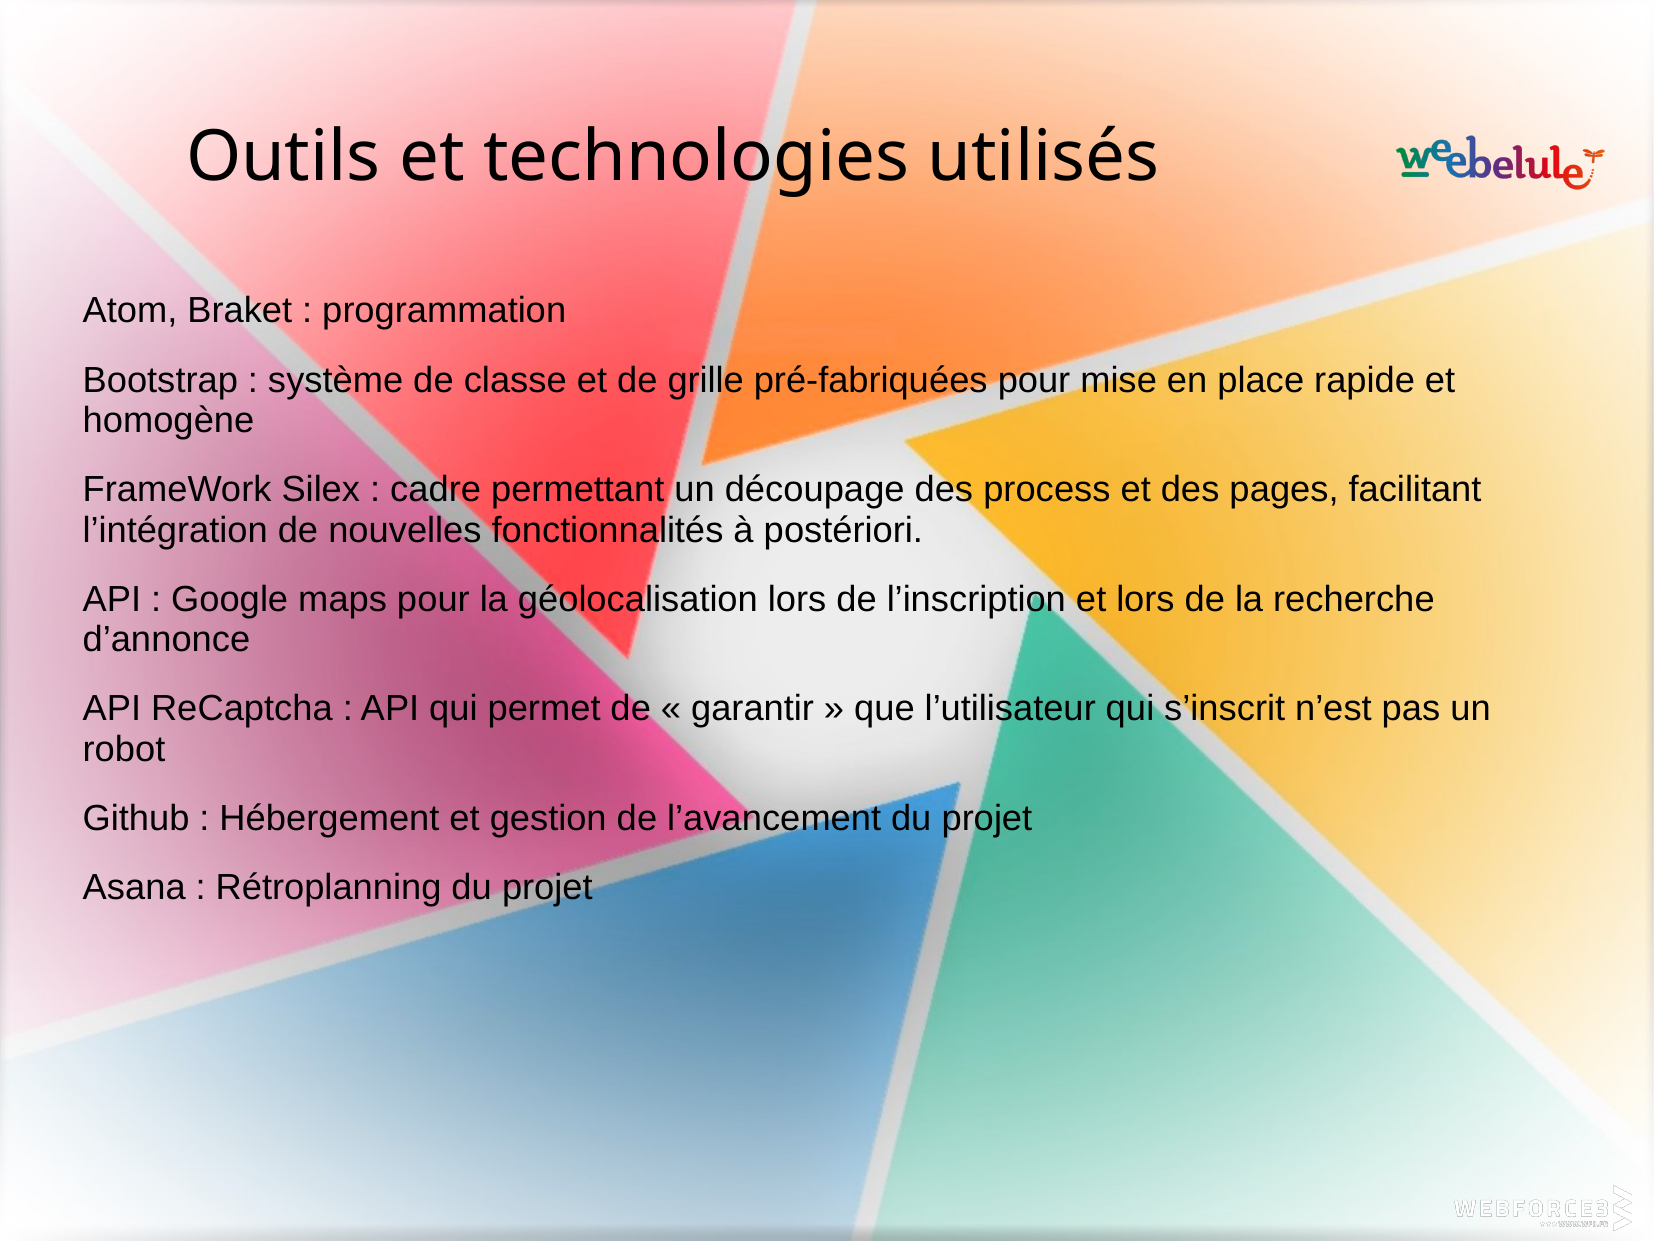

# Outils et technologies utilisés
Atom, Braket : programmation
Bootstrap : système de classe et de grille pré-fabriquées pour mise en place rapide et homogène
FrameWork Silex : cadre permettant un découpage des process et des pages, facilitant l’intégration de nouvelles fonctionnalités à postériori.
API : Google maps pour la géolocalisation lors de l’inscription et lors de la recherche d’annonce
API ReCaptcha : API qui permet de « garantir » que l’utilisateur qui s’inscrit n’est pas un robot
Github : Hébergement et gestion de l’avancement du projet
Asana : Rétroplanning du projet